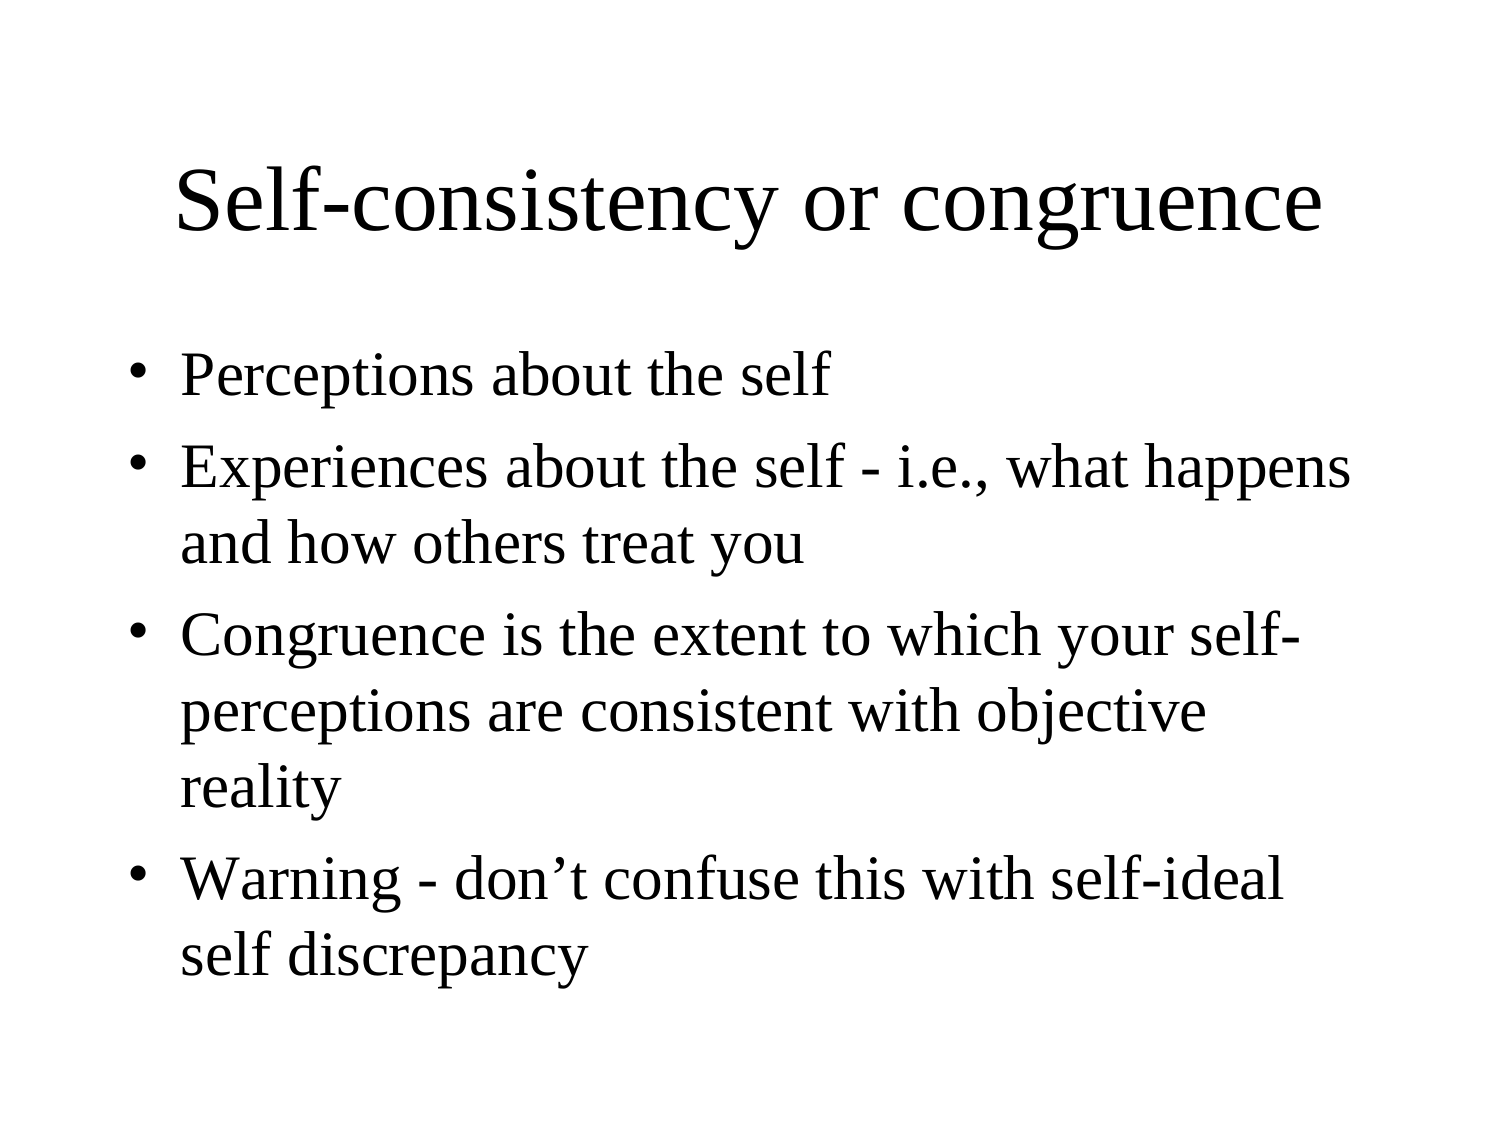

# Self-consistency or congruence
Perceptions about the self
Experiences about the self - i.e., what happens and how others treat you
Congruence is the extent to which your self-perceptions are consistent with objective reality
Warning - don’t confuse this with self-ideal self discrepancy